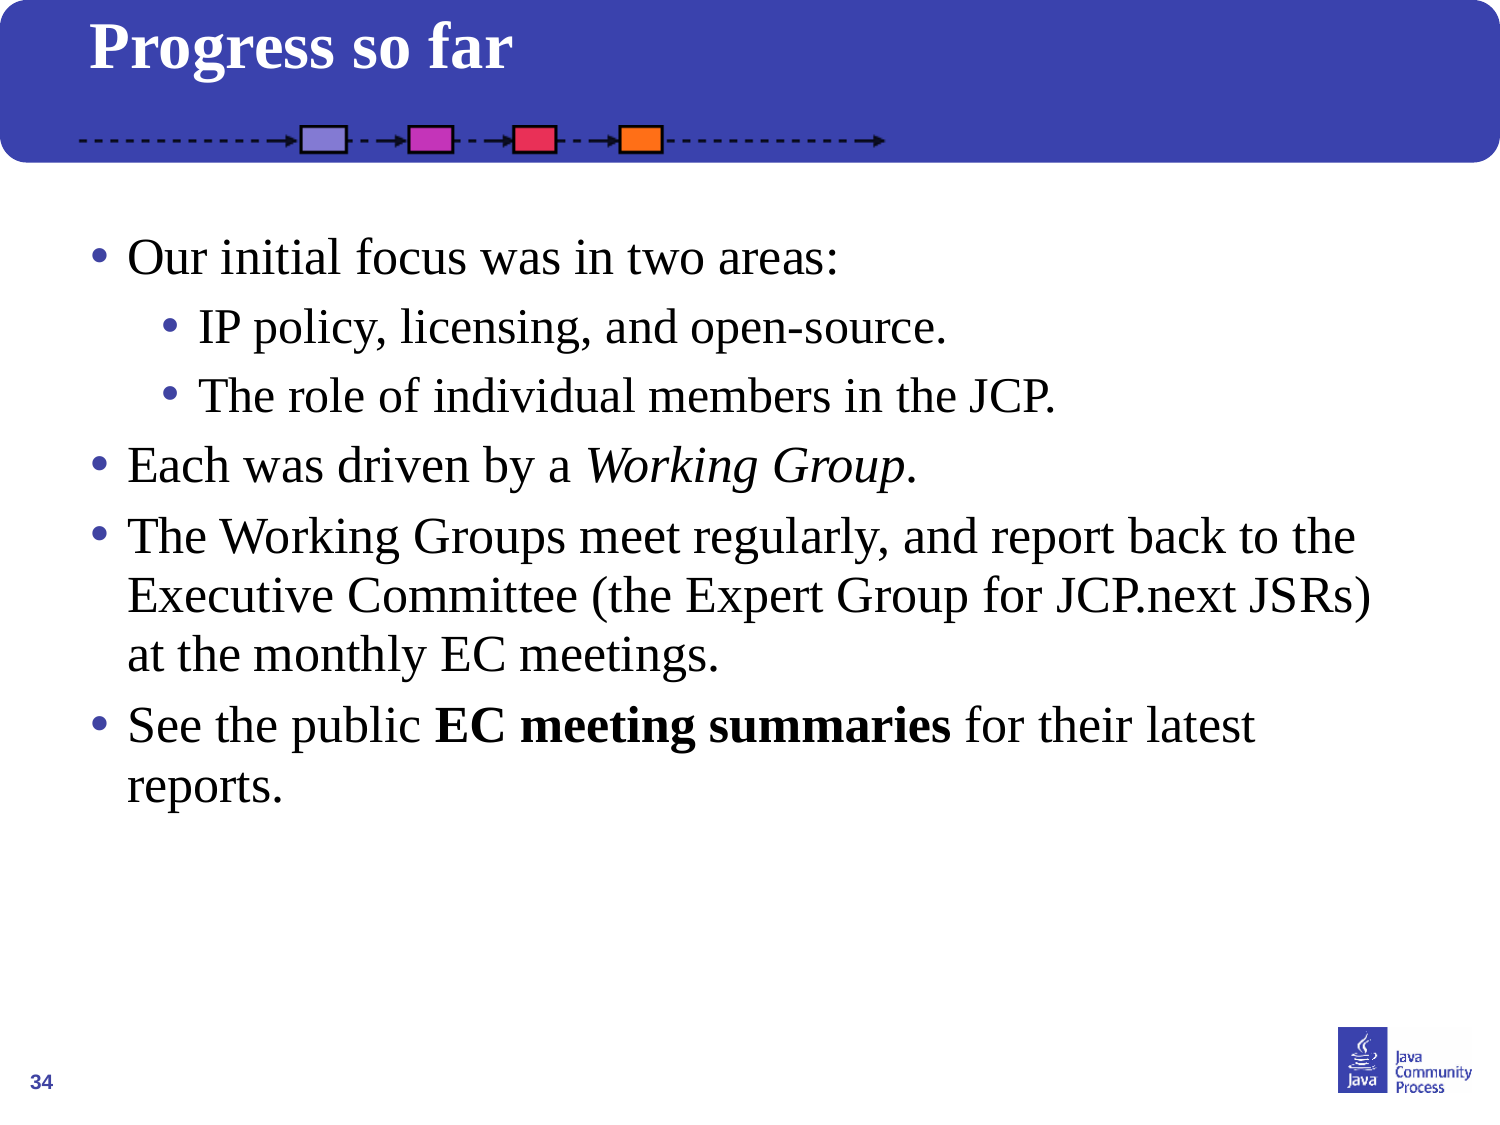

# Progress so far
Our initial focus was in two areas:
IP policy, licensing, and open-source.
The role of individual members in the JCP.
Each was driven by a Working Group.
The Working Groups meet regularly, and report back to the Executive Committee (the Expert Group for JCP.next JSRs) at the monthly EC meetings.
See the public EC meeting summaries for their latest reports.